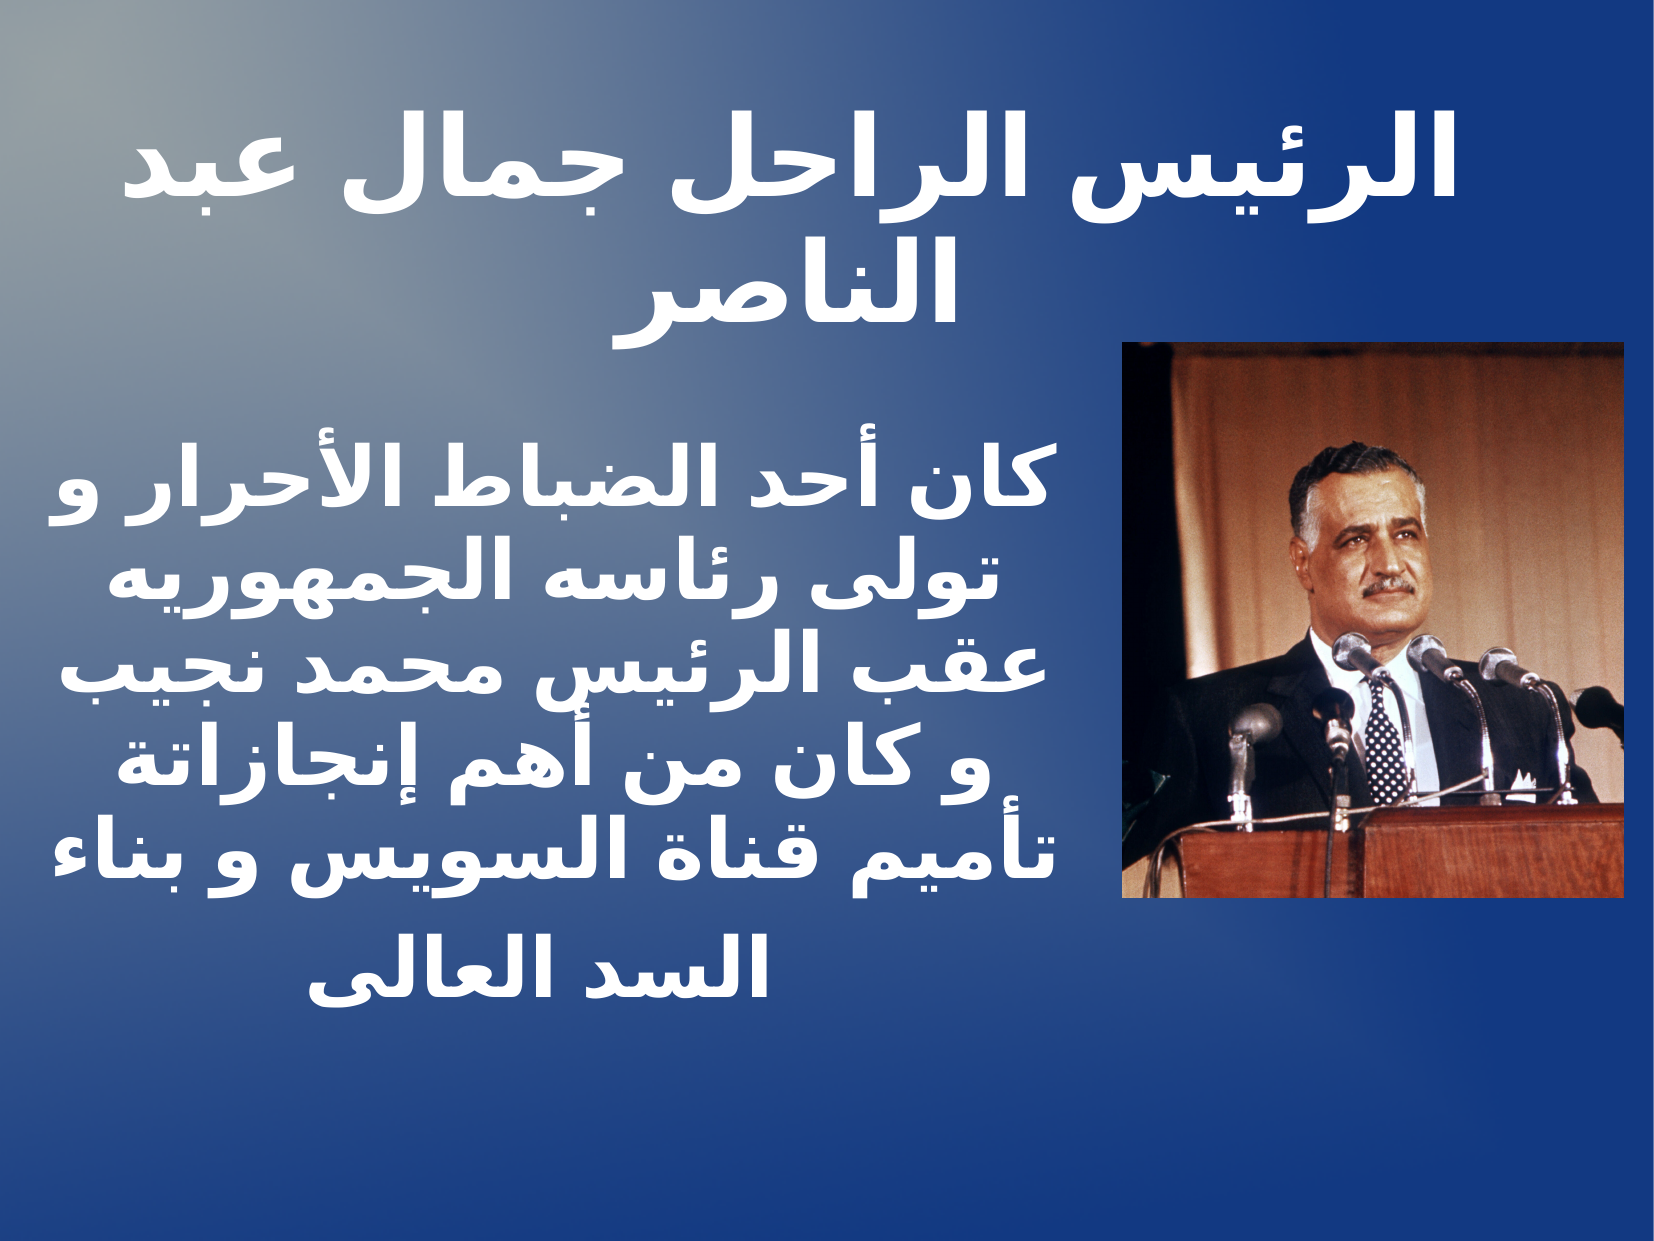

# الرئيس الراحل جمال عبد الناصر
كان أحد الضباط الأحرار و تولى رئاسه الجمهوريه عقب الرئيس محمد نجيب
و كان من أهم إنجازاتة تأميم قناة السويس و بناء السد العالى